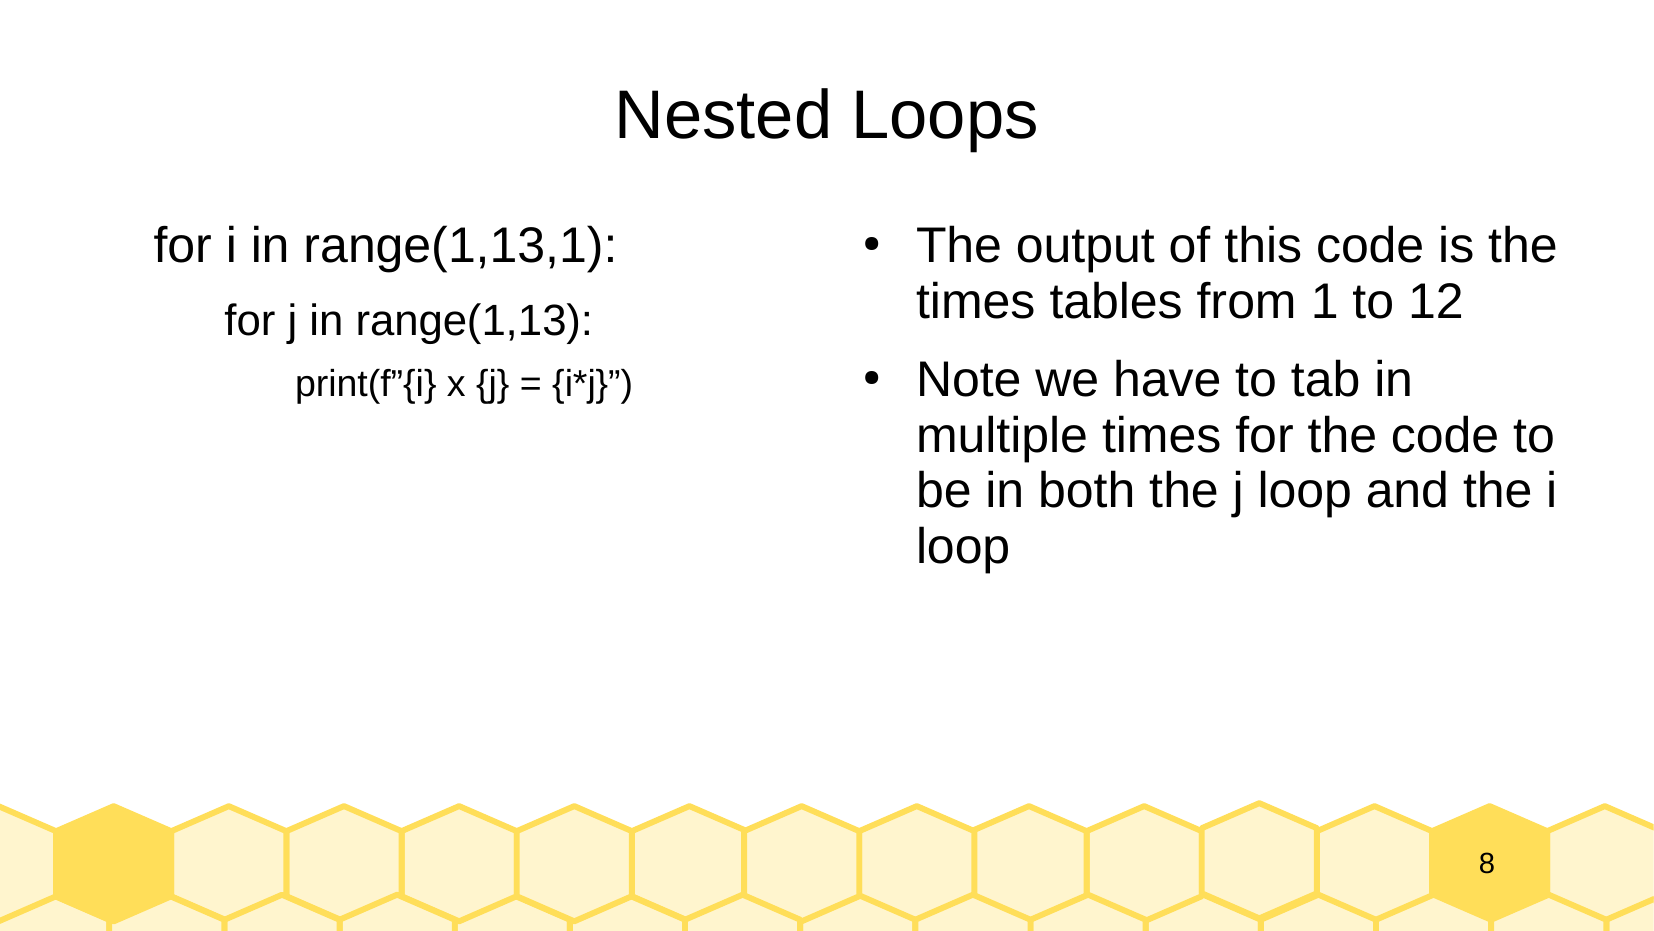

# Nested Loops
for i in range(1,13,1):
for j in range(1,13):
print(f”{i} x {j} = {i*j}”)
The output of this code is the times tables from 1 to 12
Note we have to tab in multiple times for the code to be in both the j loop and the i loop